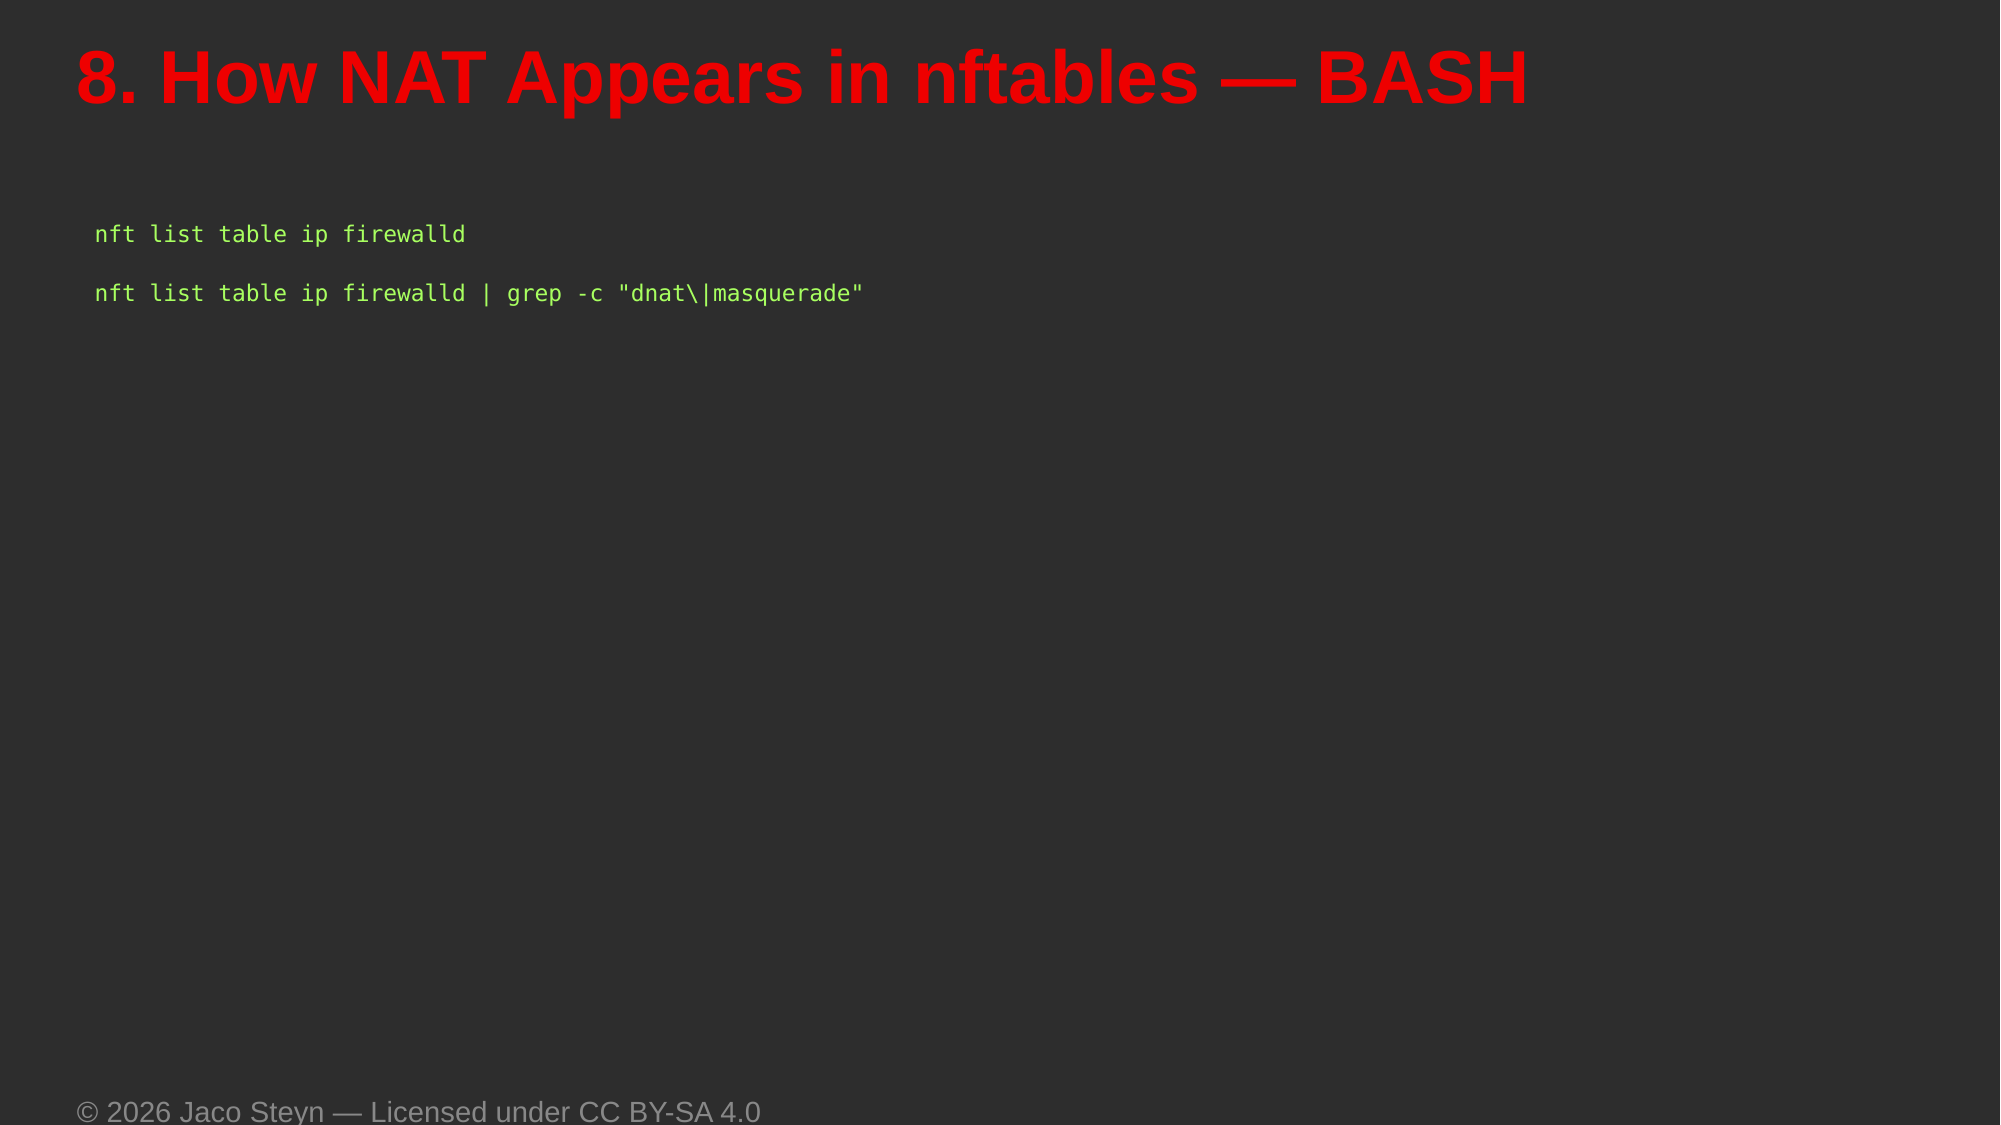

8. How NAT Appears in nftables — BASH
nft list table ip firewalld
nft list table ip firewalld | grep -c "dnat\|masquerade"
© 2026 Jaco Steyn — Licensed under CC BY-SA 4.0